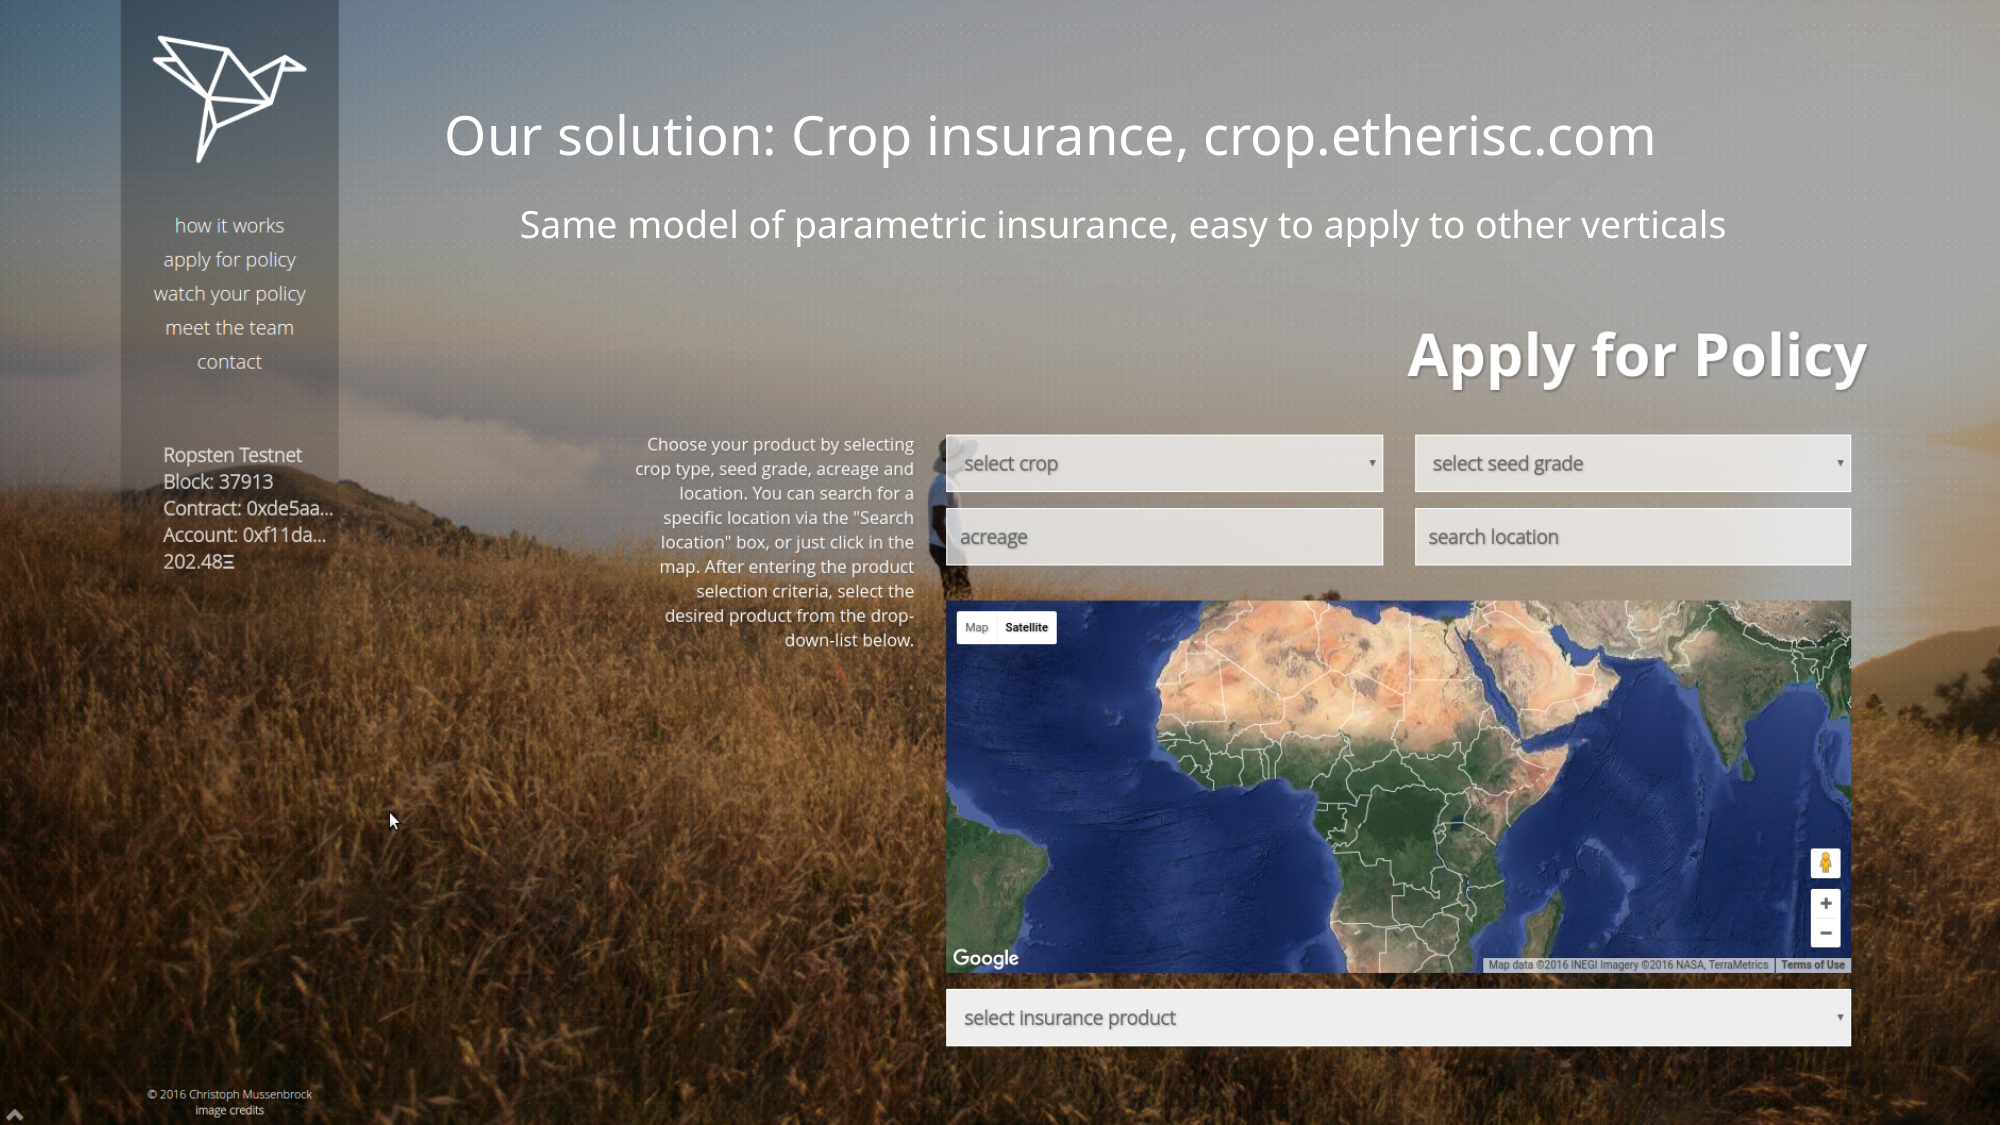

Our solution: Crop insurance, crop.etherisc.com
Same model of parametric insurance, easy to apply to other verticals